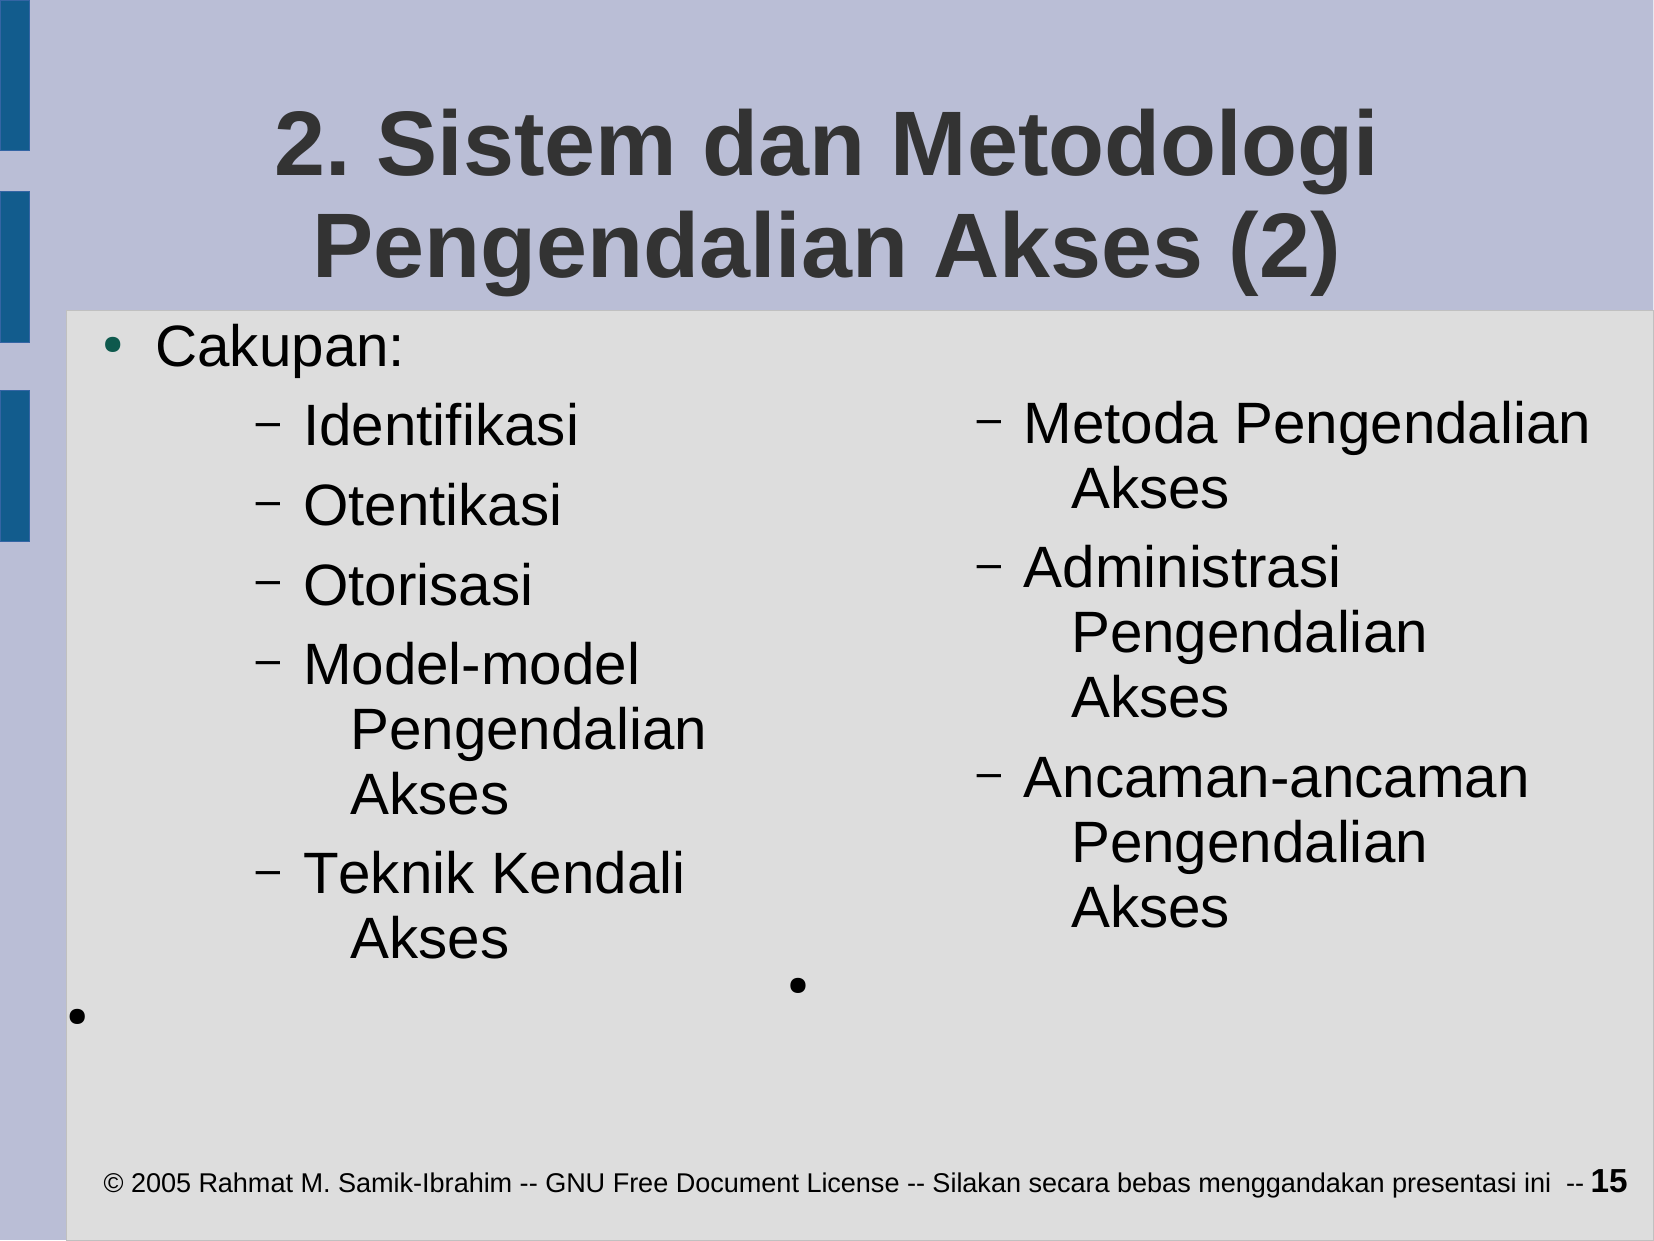

# 2. Sistem dan Metodologi Pengendalian Akses (2)
Cakupan:
Identifikasi
Otentikasi
Otorisasi
Model-model Pengendalian Akses
Teknik Kendali Akses
Metoda Pengendalian Akses
Administrasi Pengendalian Akses
Ancaman-ancaman Pengendalian Akses